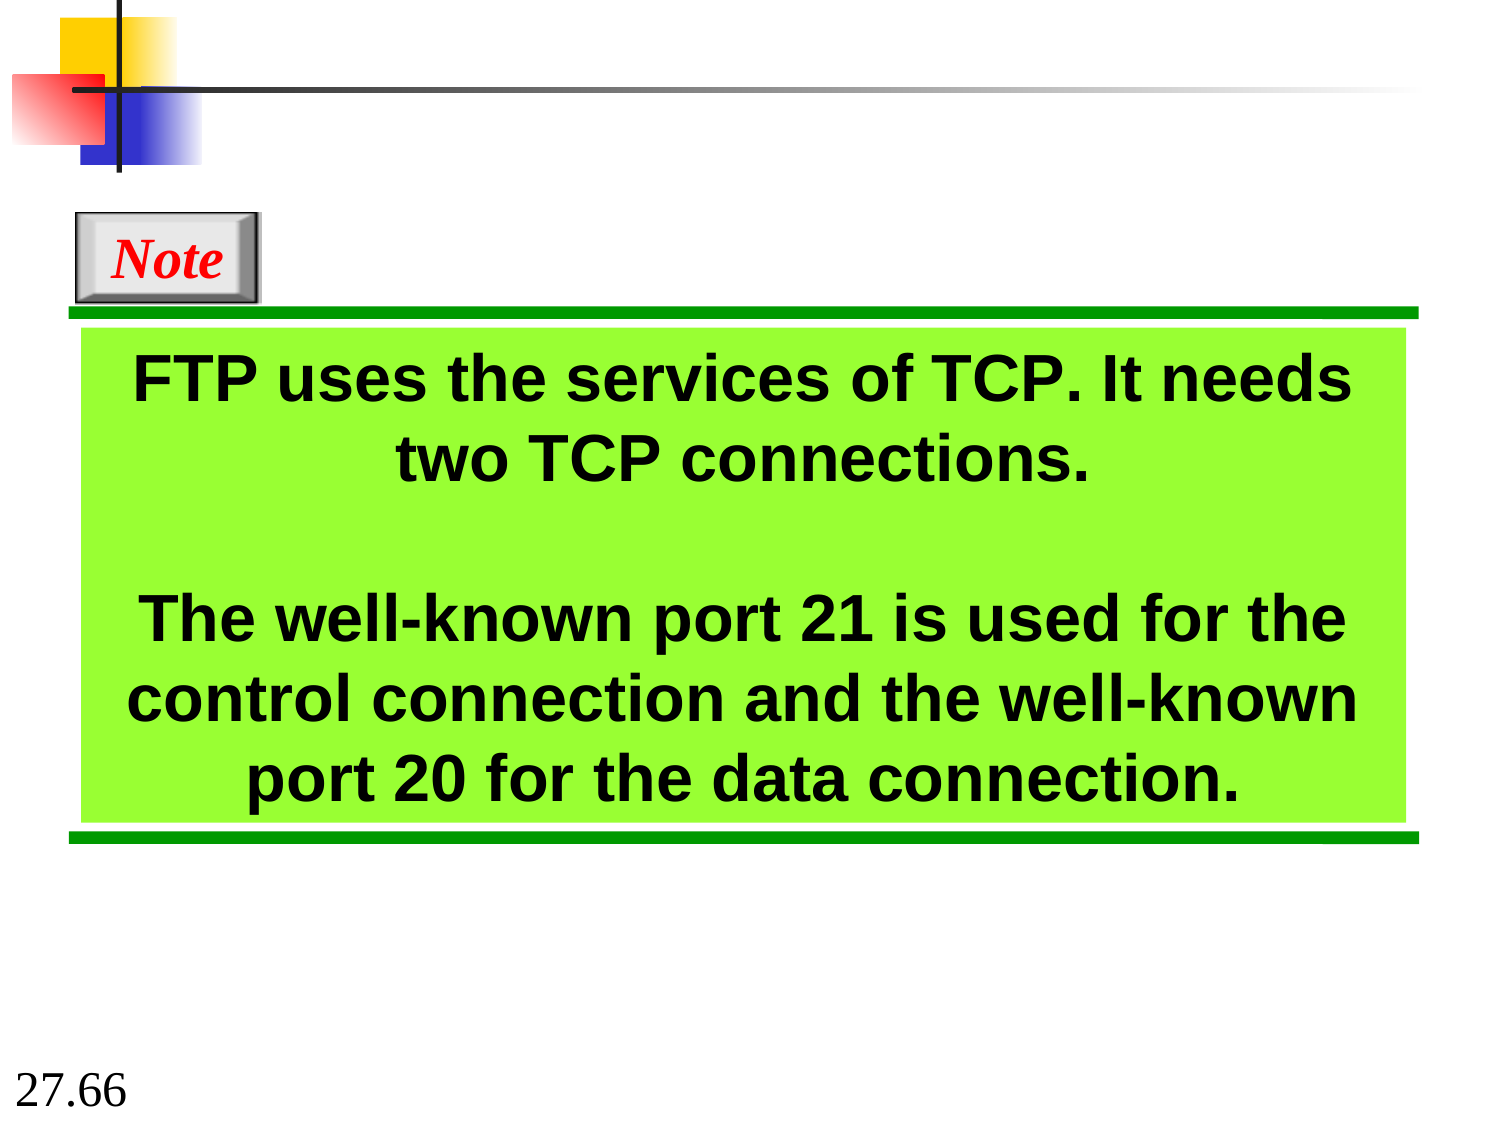

Note
FTP uses the services of TCP. It needs two TCP connections.
The well-known port 21 is used for the control connection and the well-known port 20 for the data connection.
66